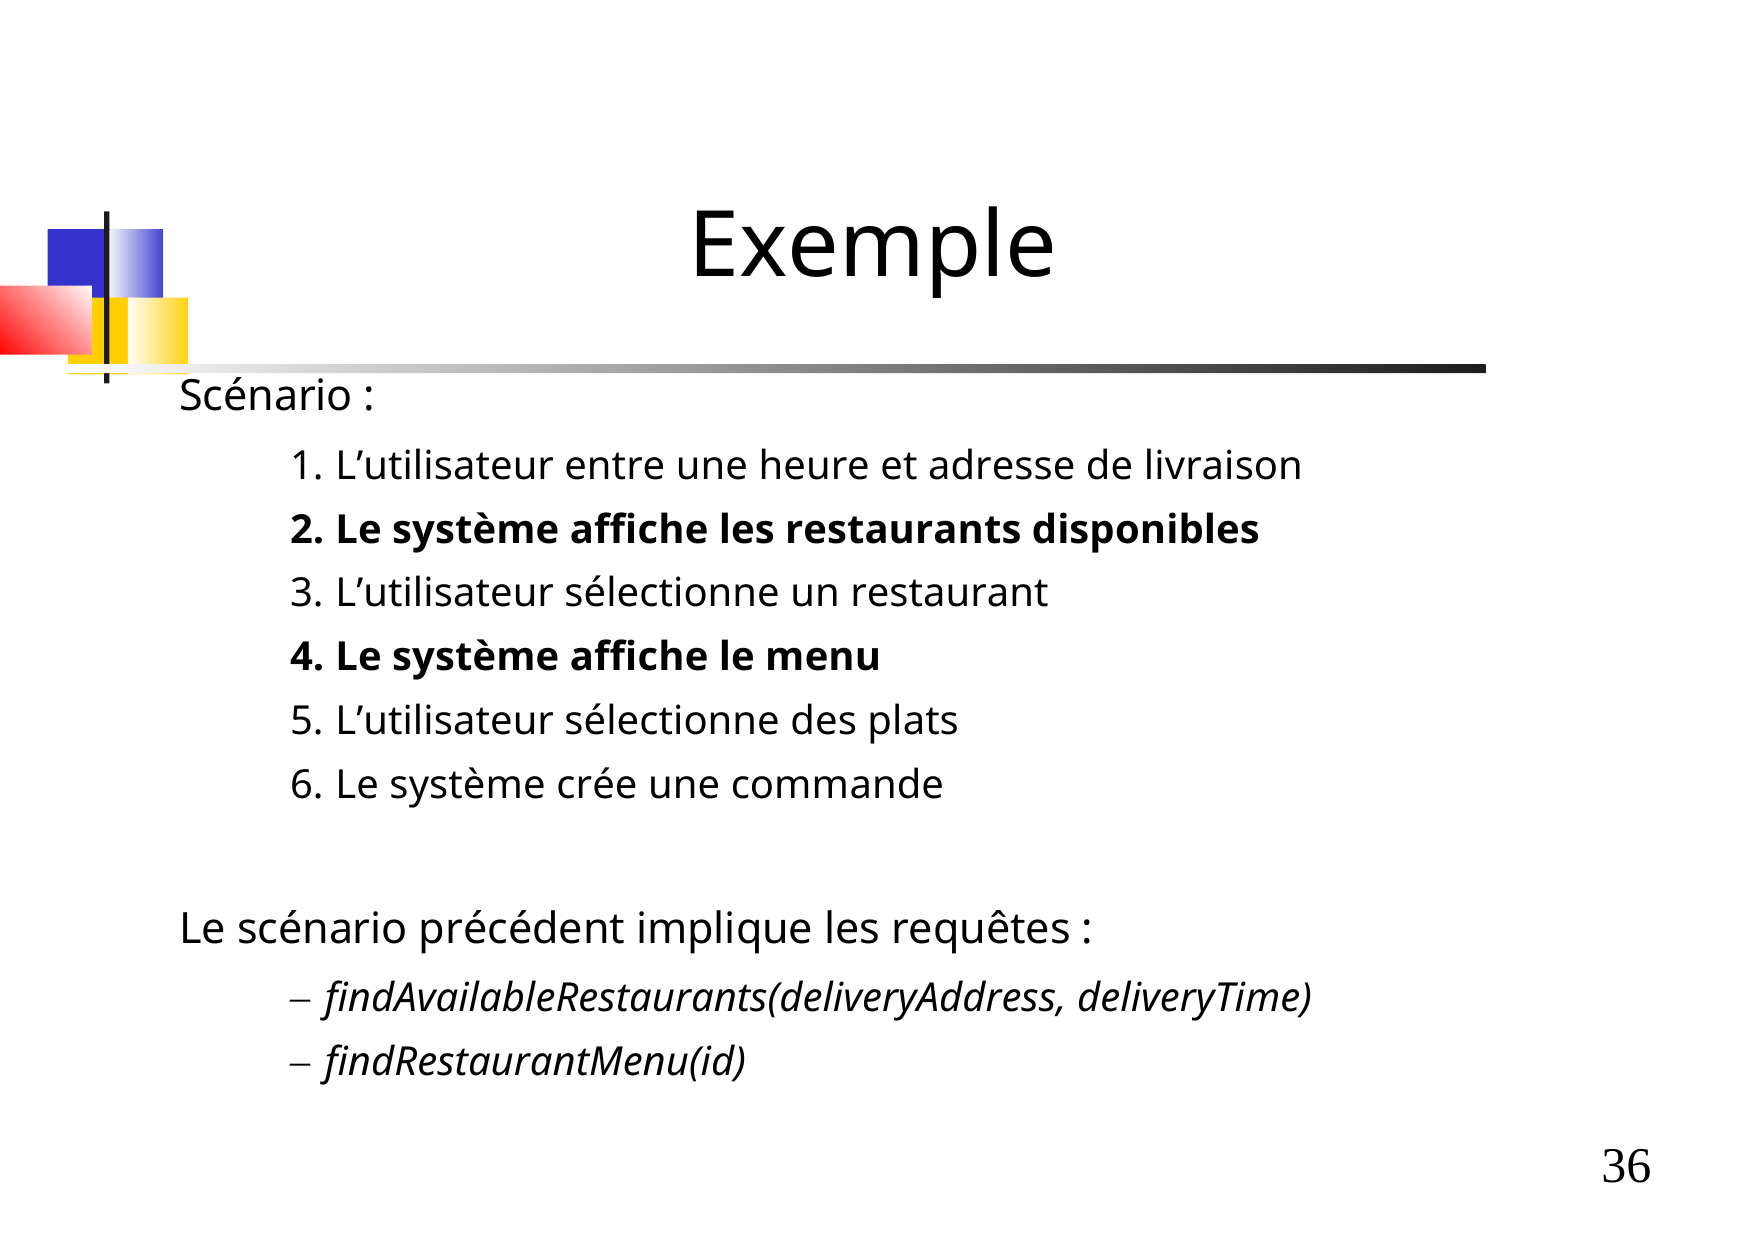

# Exemple
Scénario :
 L’utilisateur entre une heure et adresse de livraison
 Le système affiche les restaurants disponibles
 L’utilisateur sélectionne un restaurant
 Le système affiche le menu
 L’utilisateur sélectionne des plats
 Le système crée une commande
Le scénario précédent implique les requêtes :
findAvailableRestaurants(deliveryAddress, deliveryTime)
findRestaurantMenu(id)